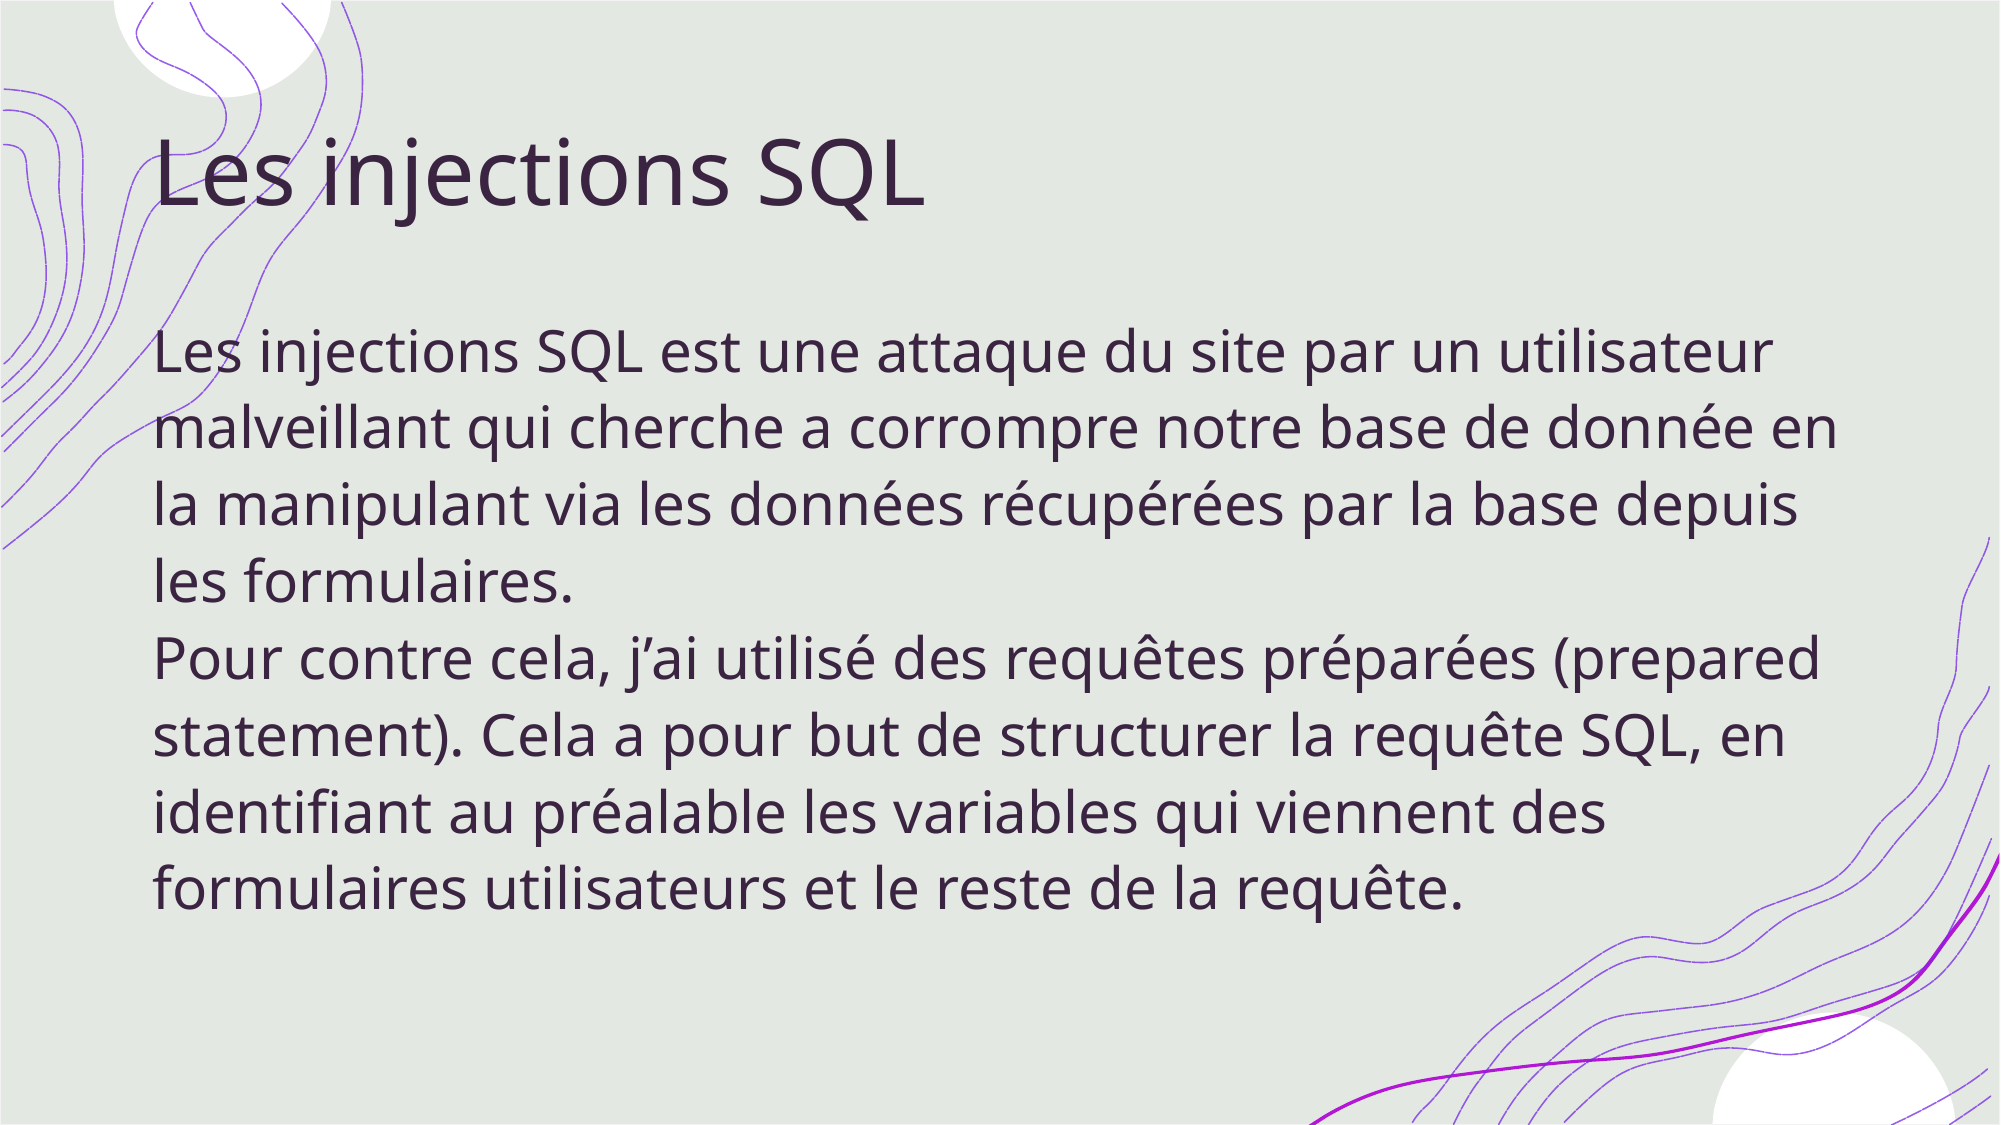

# Les injections SQL
Les injections SQL est une attaque du site par un utilisateur malveillant qui cherche a corrompre notre base de donnée en la manipulant via les données récupérées par la base depuis les formulaires.
Pour contre cela, j’ai utilisé des requêtes préparées (prepared statement). Cela a pour but de structurer la requête SQL, en identifiant au préalable les variables qui viennent des formulaires utilisateurs et le reste de la requête.